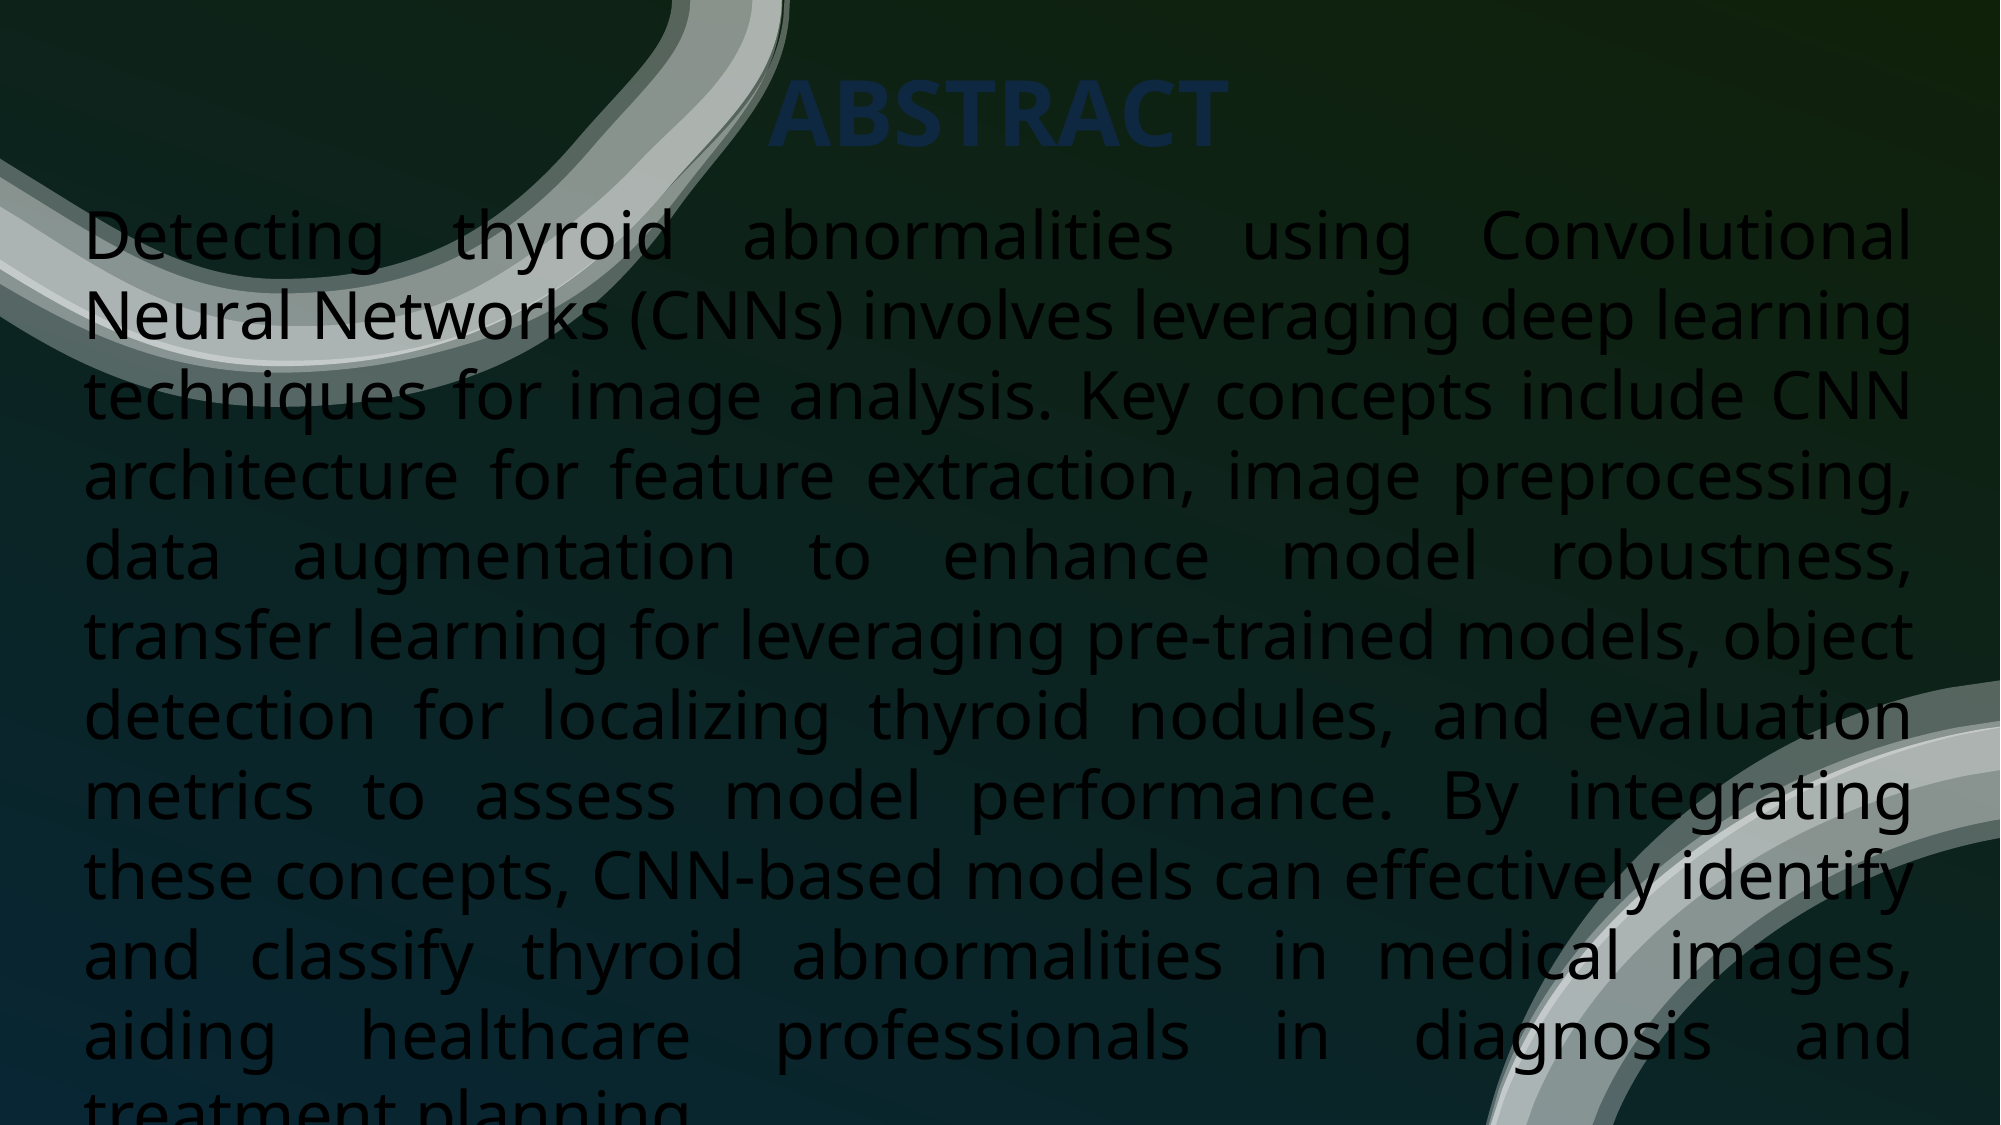

# ABSTRACT
Detecting thyroid abnormalities using Convolutional Neural Networks (CNNs) involves leveraging deep learning techniques for image analysis. Key concepts include CNN architecture for feature extraction, image preprocessing, data augmentation to enhance model robustness, transfer learning for leveraging pre-trained models, object detection for localizing thyroid nodules, and evaluation metrics to assess model performance. By integrating these concepts, CNN-based models can effectively identify and classify thyroid abnormalities in medical images, aiding healthcare professionals in diagnosis and treatment planning.